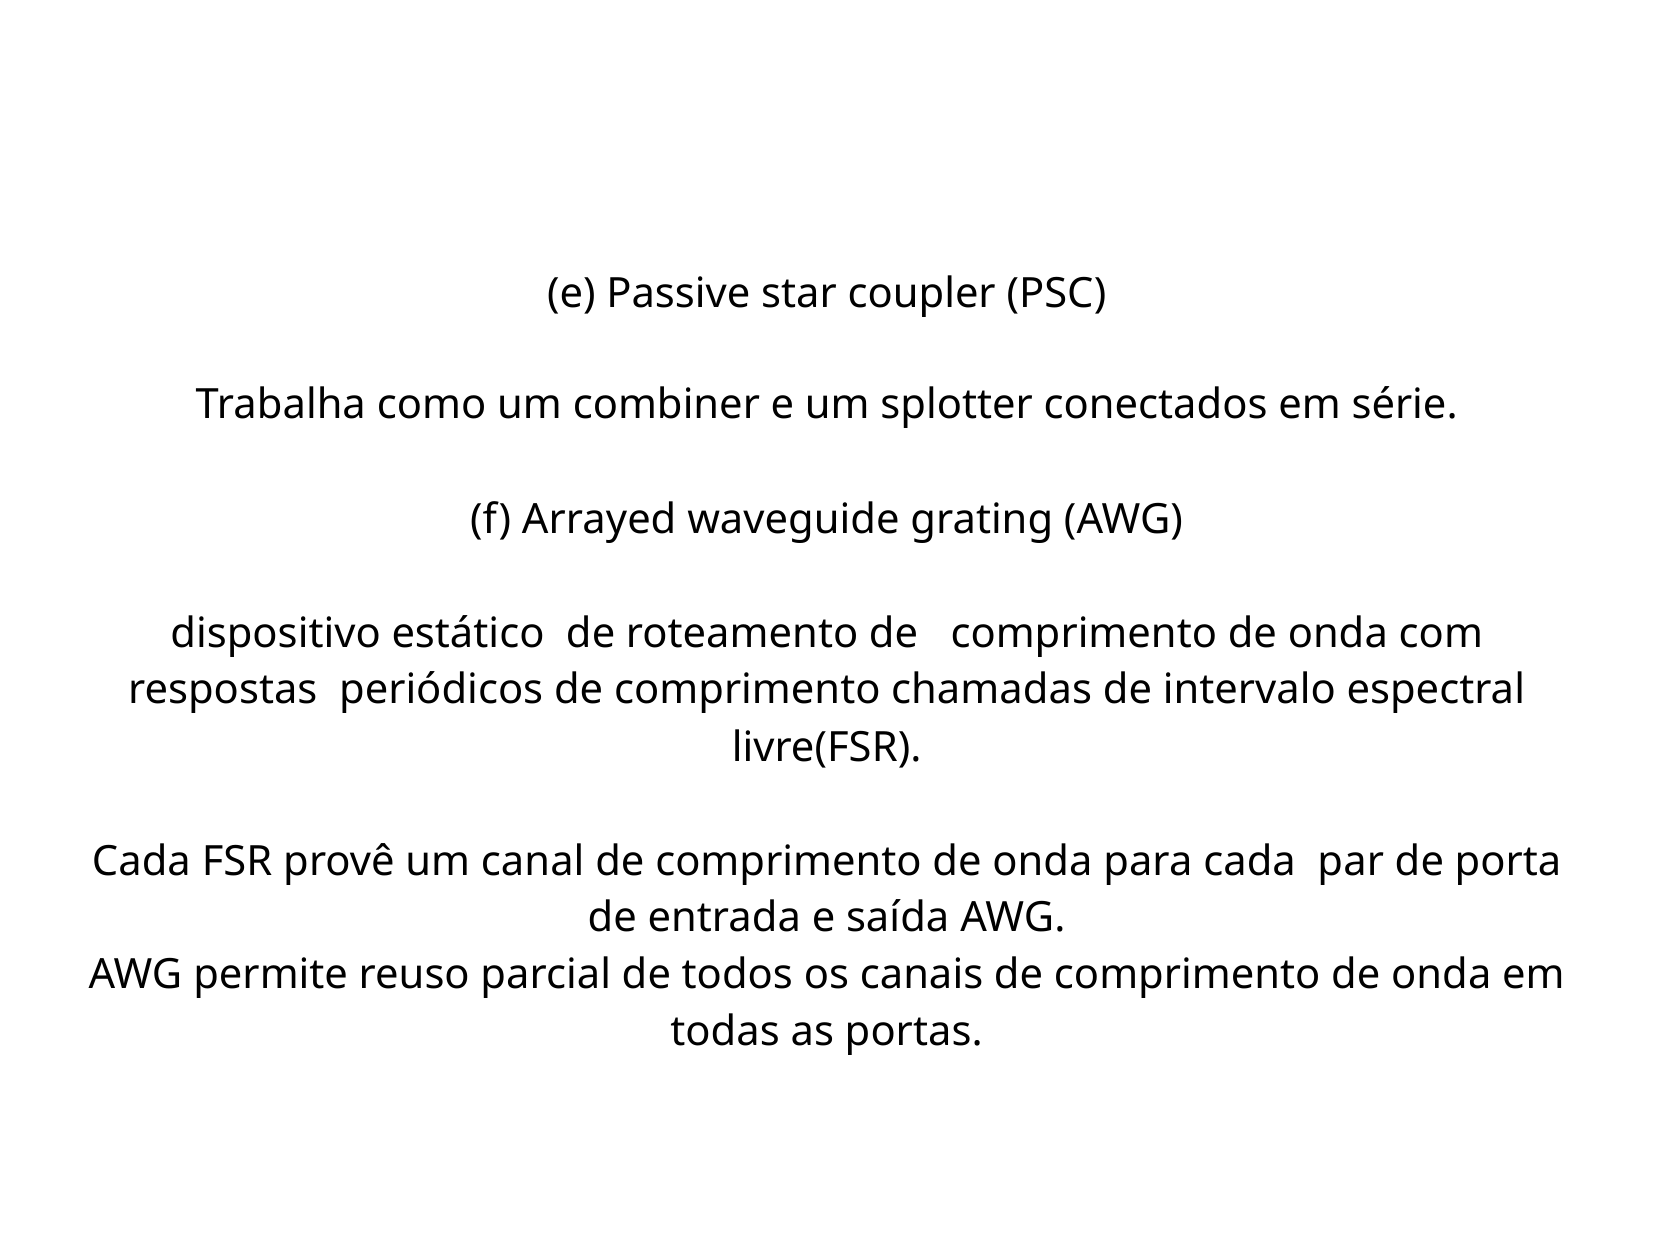

#
(e) Passive star coupler (PSC)
Trabalha como um combiner e um splotter conectados em série.
(f) Arrayed waveguide grating (AWG)
dispositivo estático de roteamento de comprimento de onda com respostas periódicos de comprimento chamadas de intervalo espectral livre(FSR).
Cada FSR provê um canal de comprimento de onda para cada par de porta de entrada e saída AWG.
AWG permite reuso parcial de todos os canais de comprimento de onda em todas as portas.